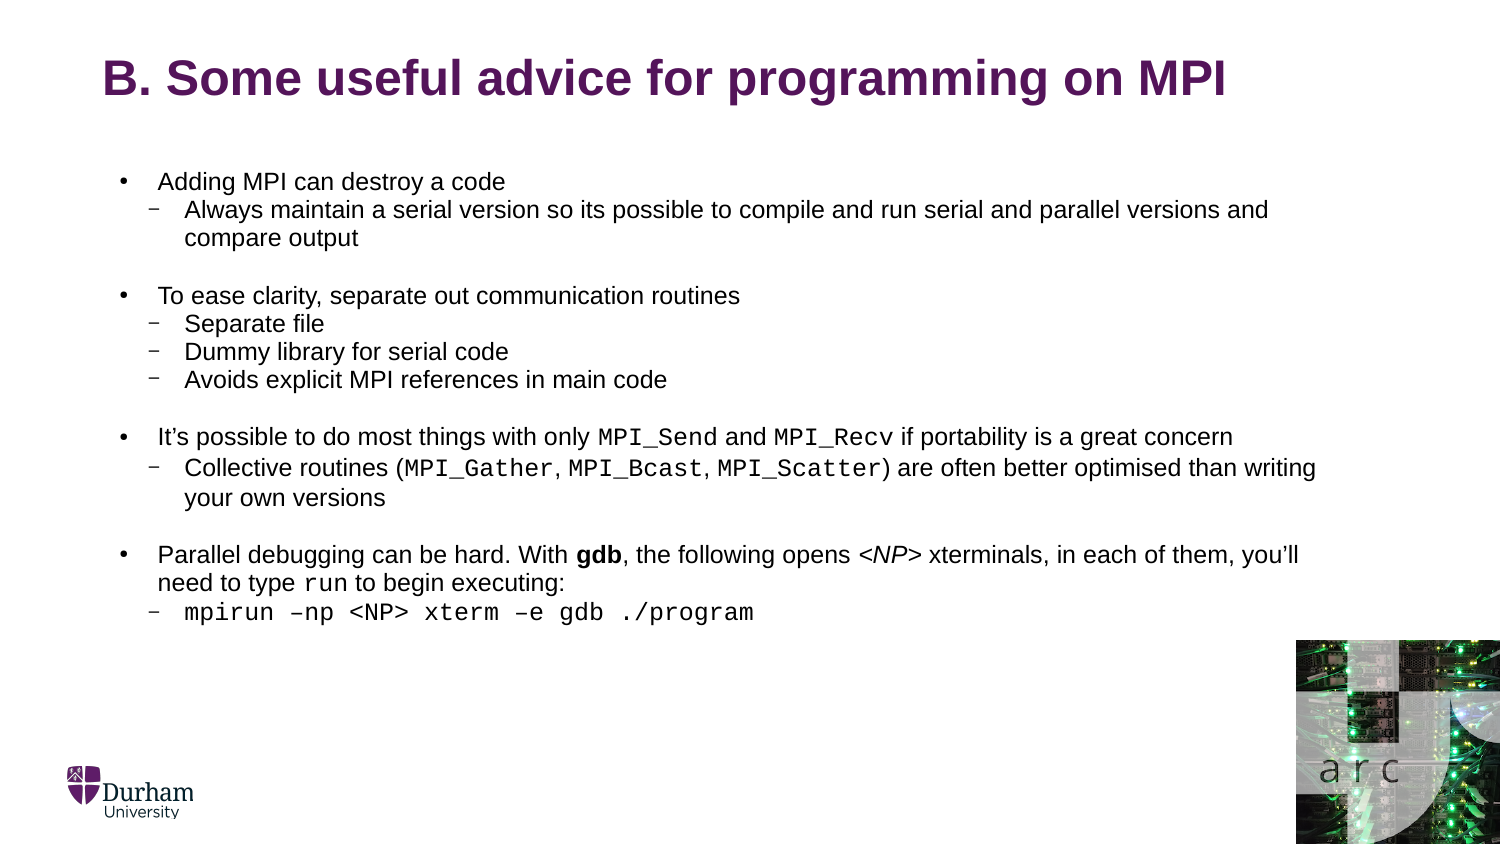

# B. Some useful advice for programming on MPI
Adding MPI can destroy a code
Always maintain a serial version so its possible to compile and run serial and parallel versions and compare output
To ease clarity, separate out communication routines
Separate file
Dummy library for serial code
Avoids explicit MPI references in main code
It’s possible to do most things with only MPI_Send and MPI_Recv if portability is a great concern
Collective routines (MPI_Gather, MPI_Bcast, MPI_Scatter) are often better optimised than writing your own versions
Parallel debugging can be hard. With gdb, the following opens <NP> xterminals, in each of them, you’ll need to type run to begin executing:
mpirun –np <NP> xterm –e gdb ./program